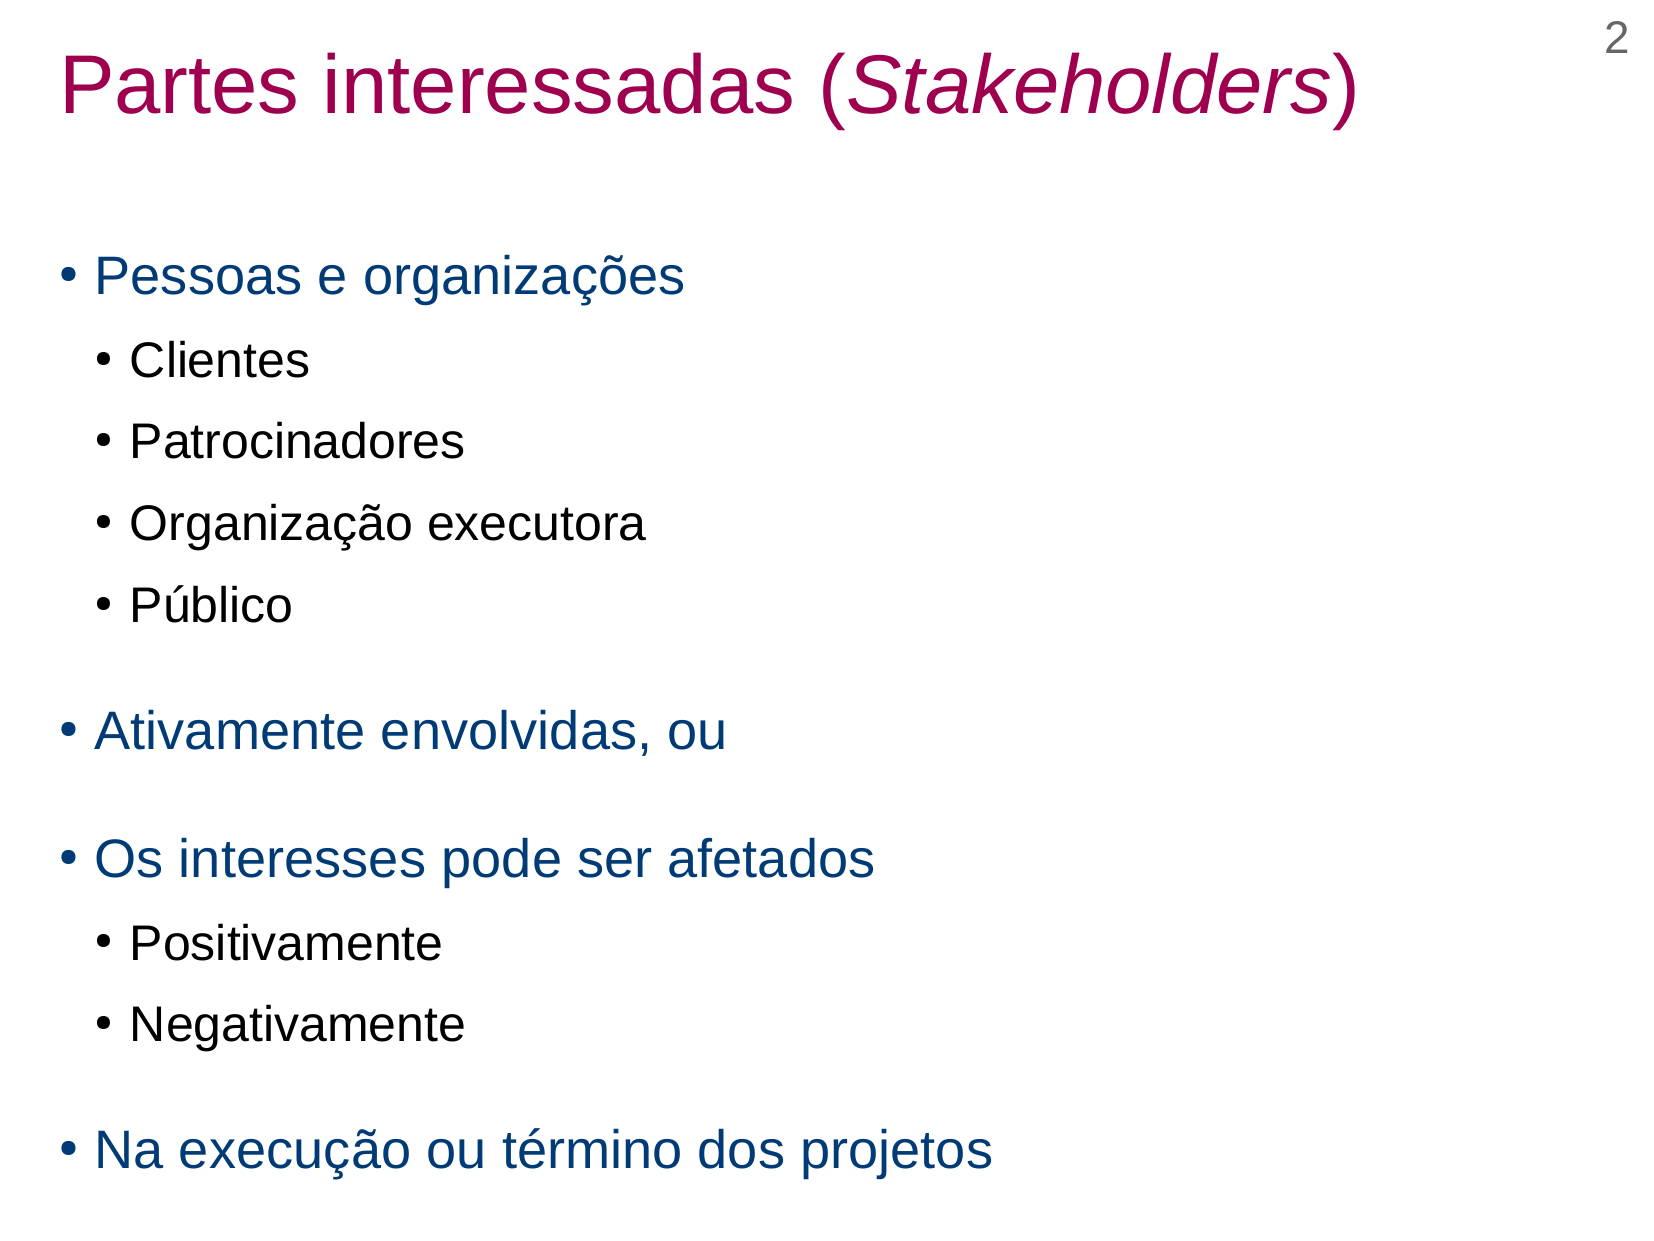

2
# Partes interessadas (Stakeholders)
Pessoas e organizações
Clientes
Patrocinadores
Organização executora
Público
Ativamente envolvidas, ou
Os interesses pode ser afetados
Positivamente
Negativamente
Na execução ou término dos projetos